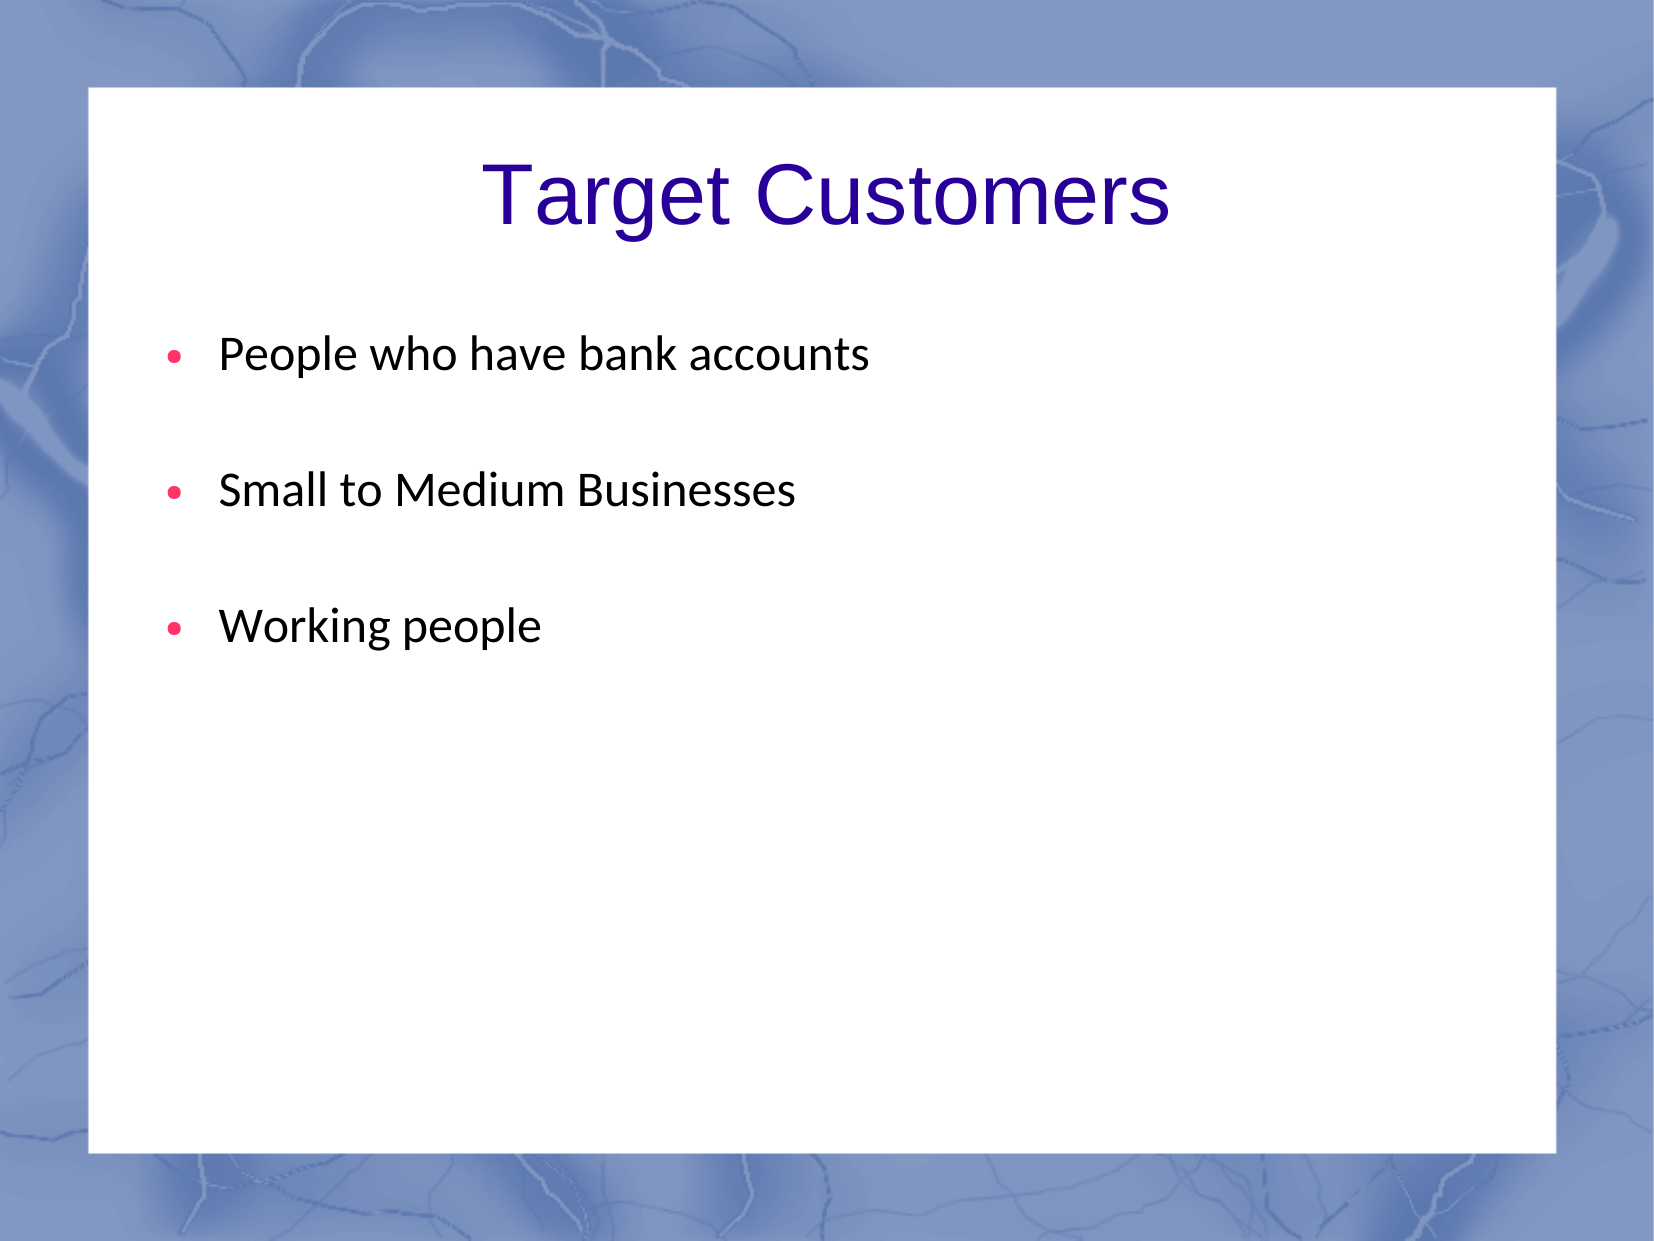

# Target Customers
People who have bank accounts
Small to Medium Businesses
Working people